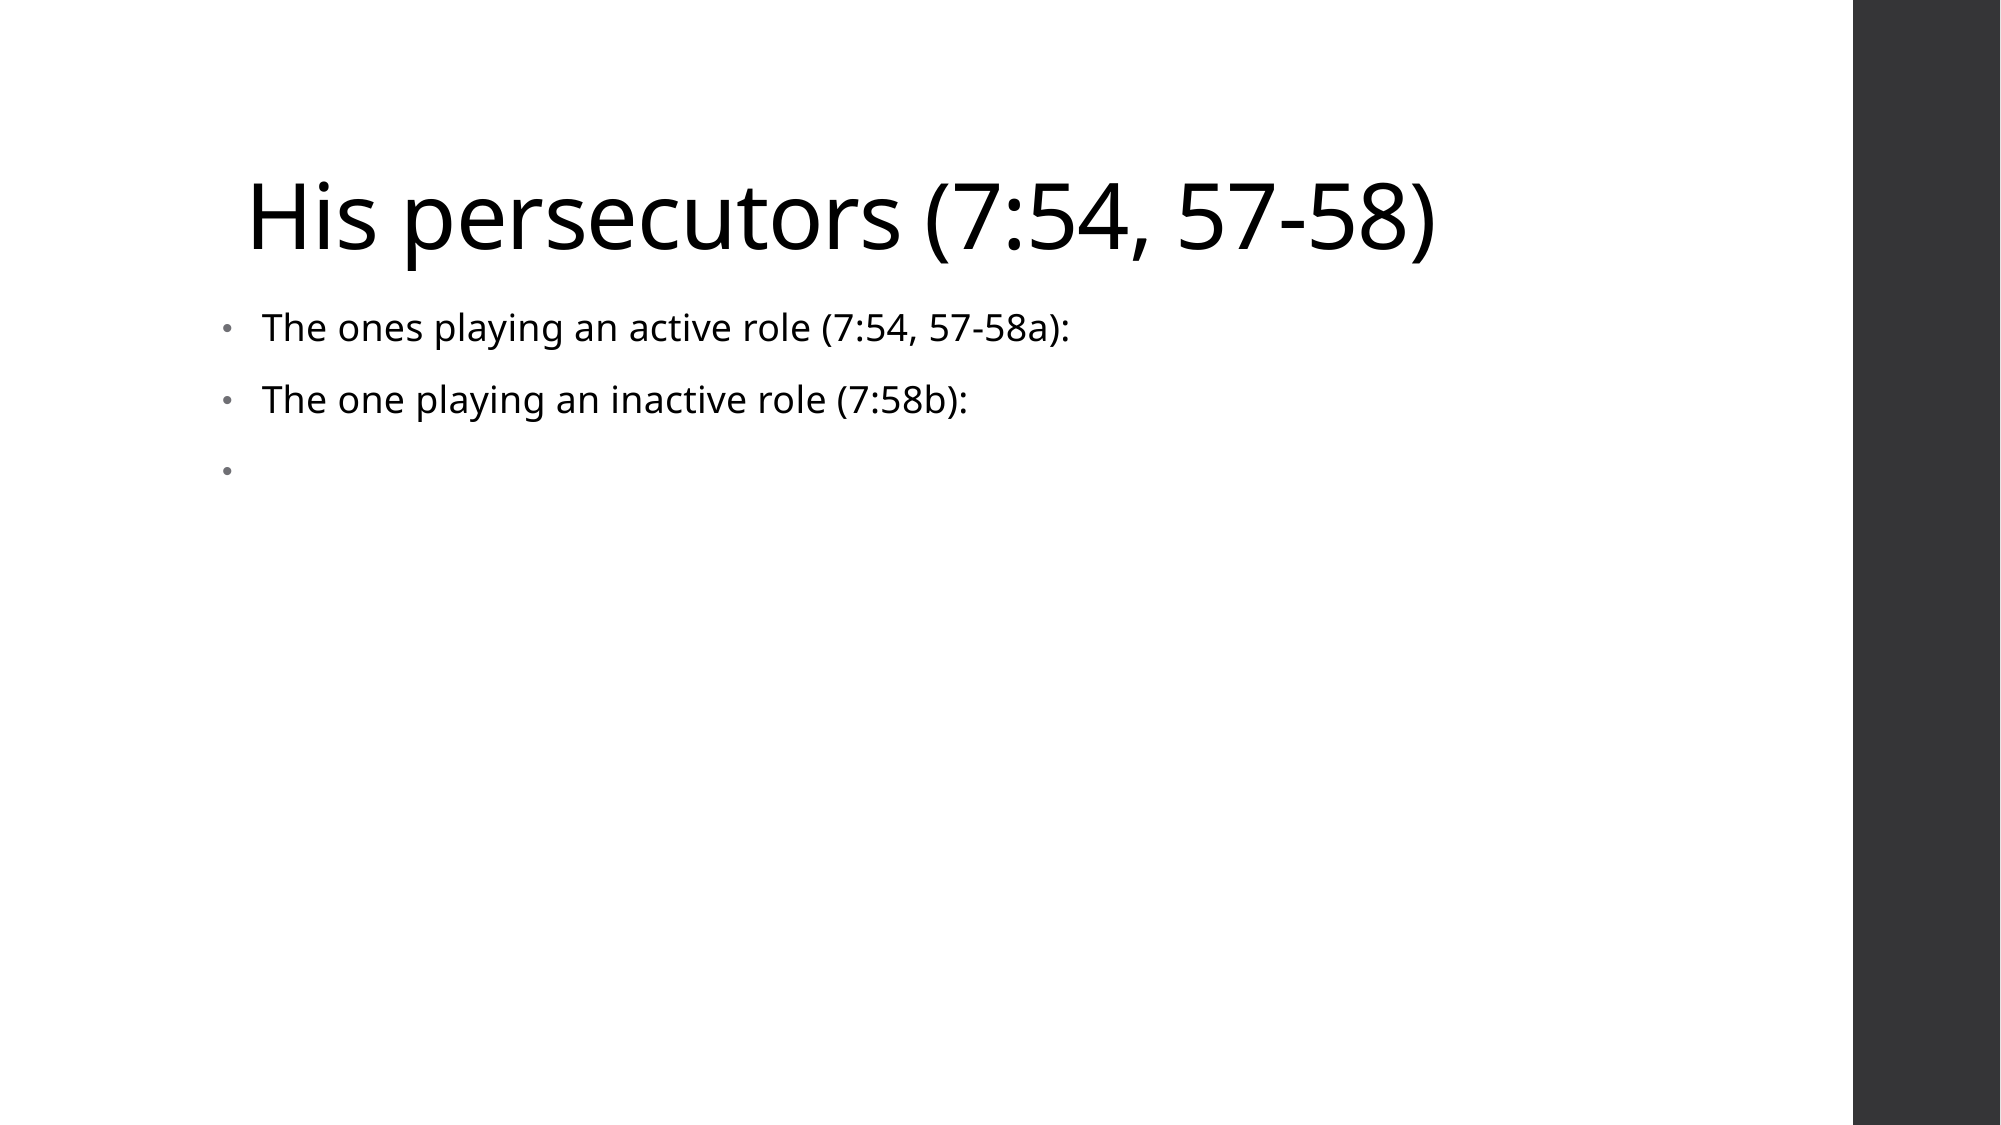

# His persecutors (7:54, 57-58)
 The ones playing an active role (7:54, 57-58a):
 The one playing an inactive role (7:58b):